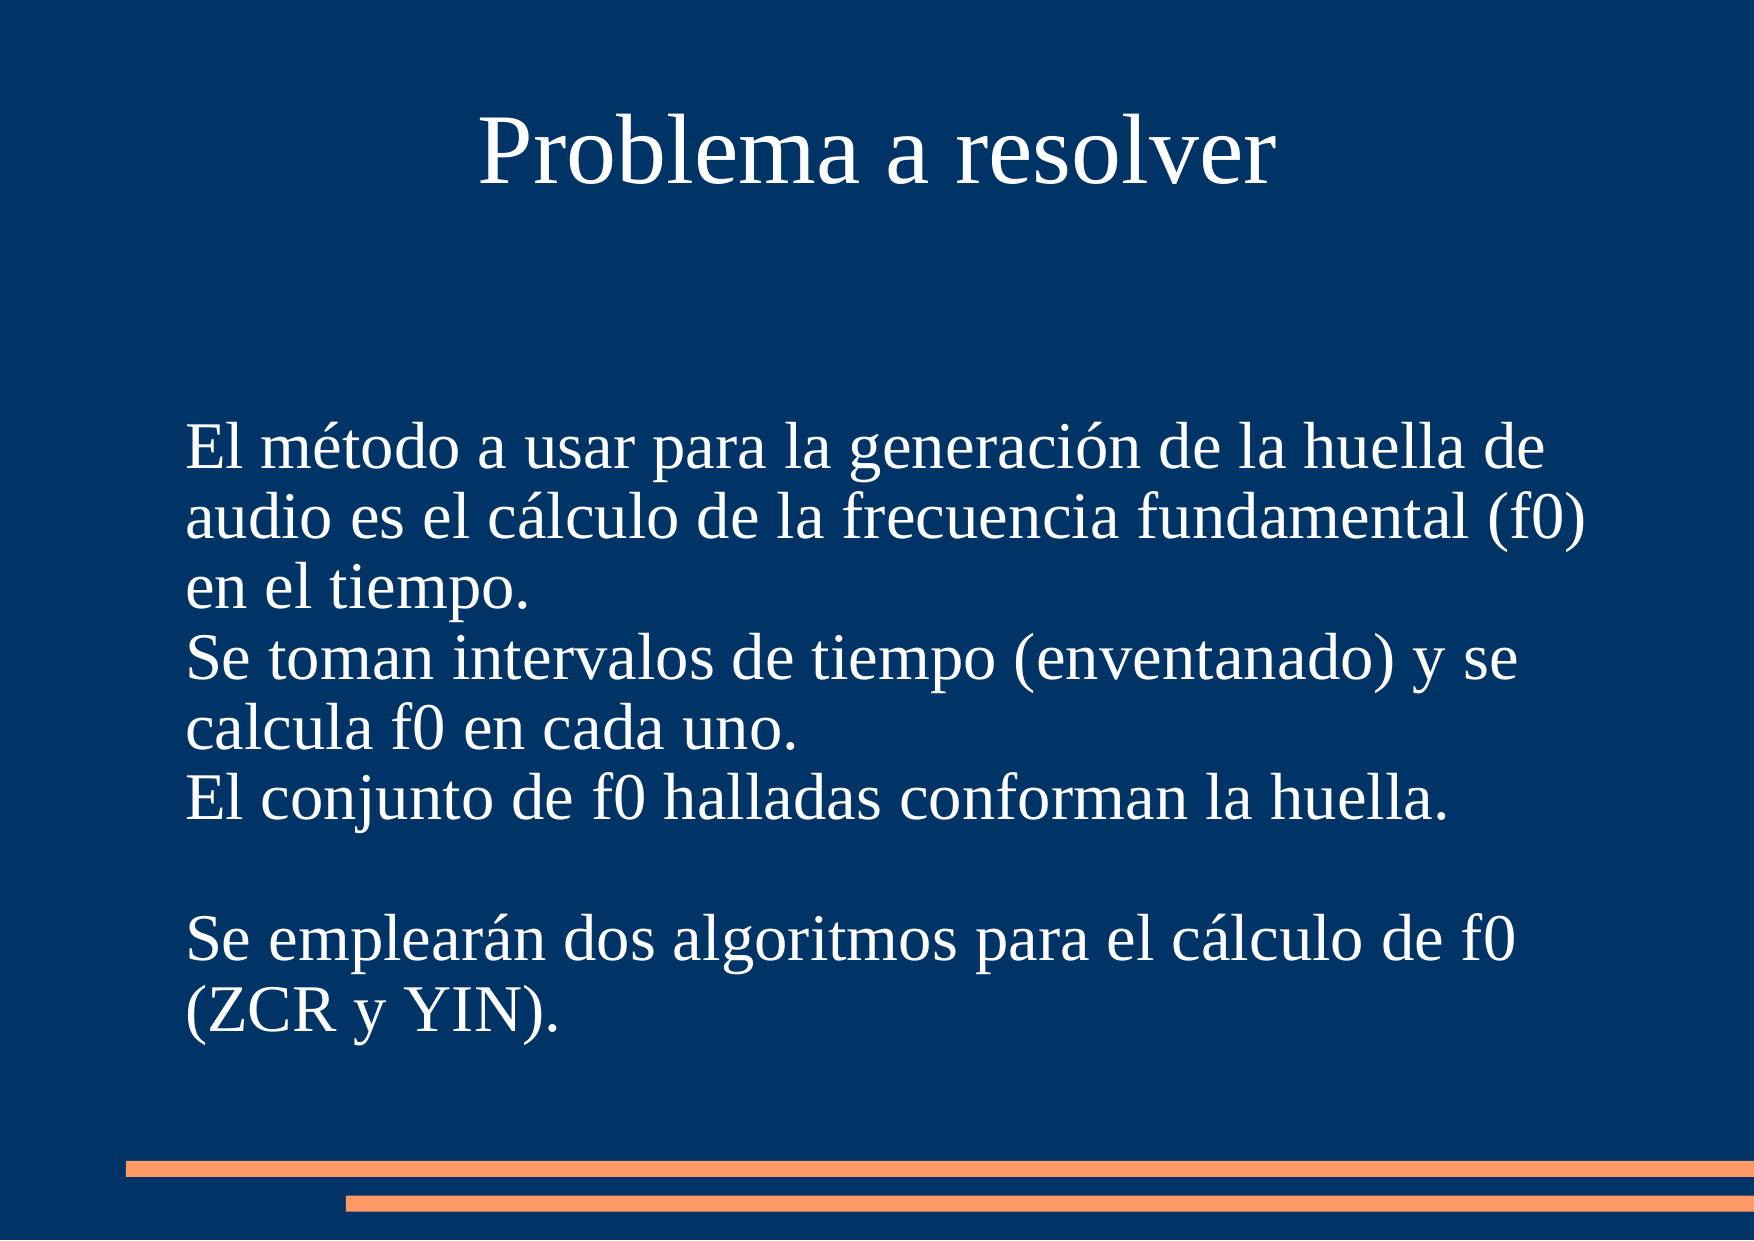

# Problema a resolver
	El método a usar para la generación de la huella de
	audio es el cálculo de la frecuencia fundamental (f0)
	en el tiempo.
	Se toman intervalos de tiempo (enventanado) y se
	calcula f0 en cada uno.
	El conjunto de f0 halladas conforman la huella.
	Se emplearán dos algoritmos para el cálculo de f0 (ZCR y YIN).